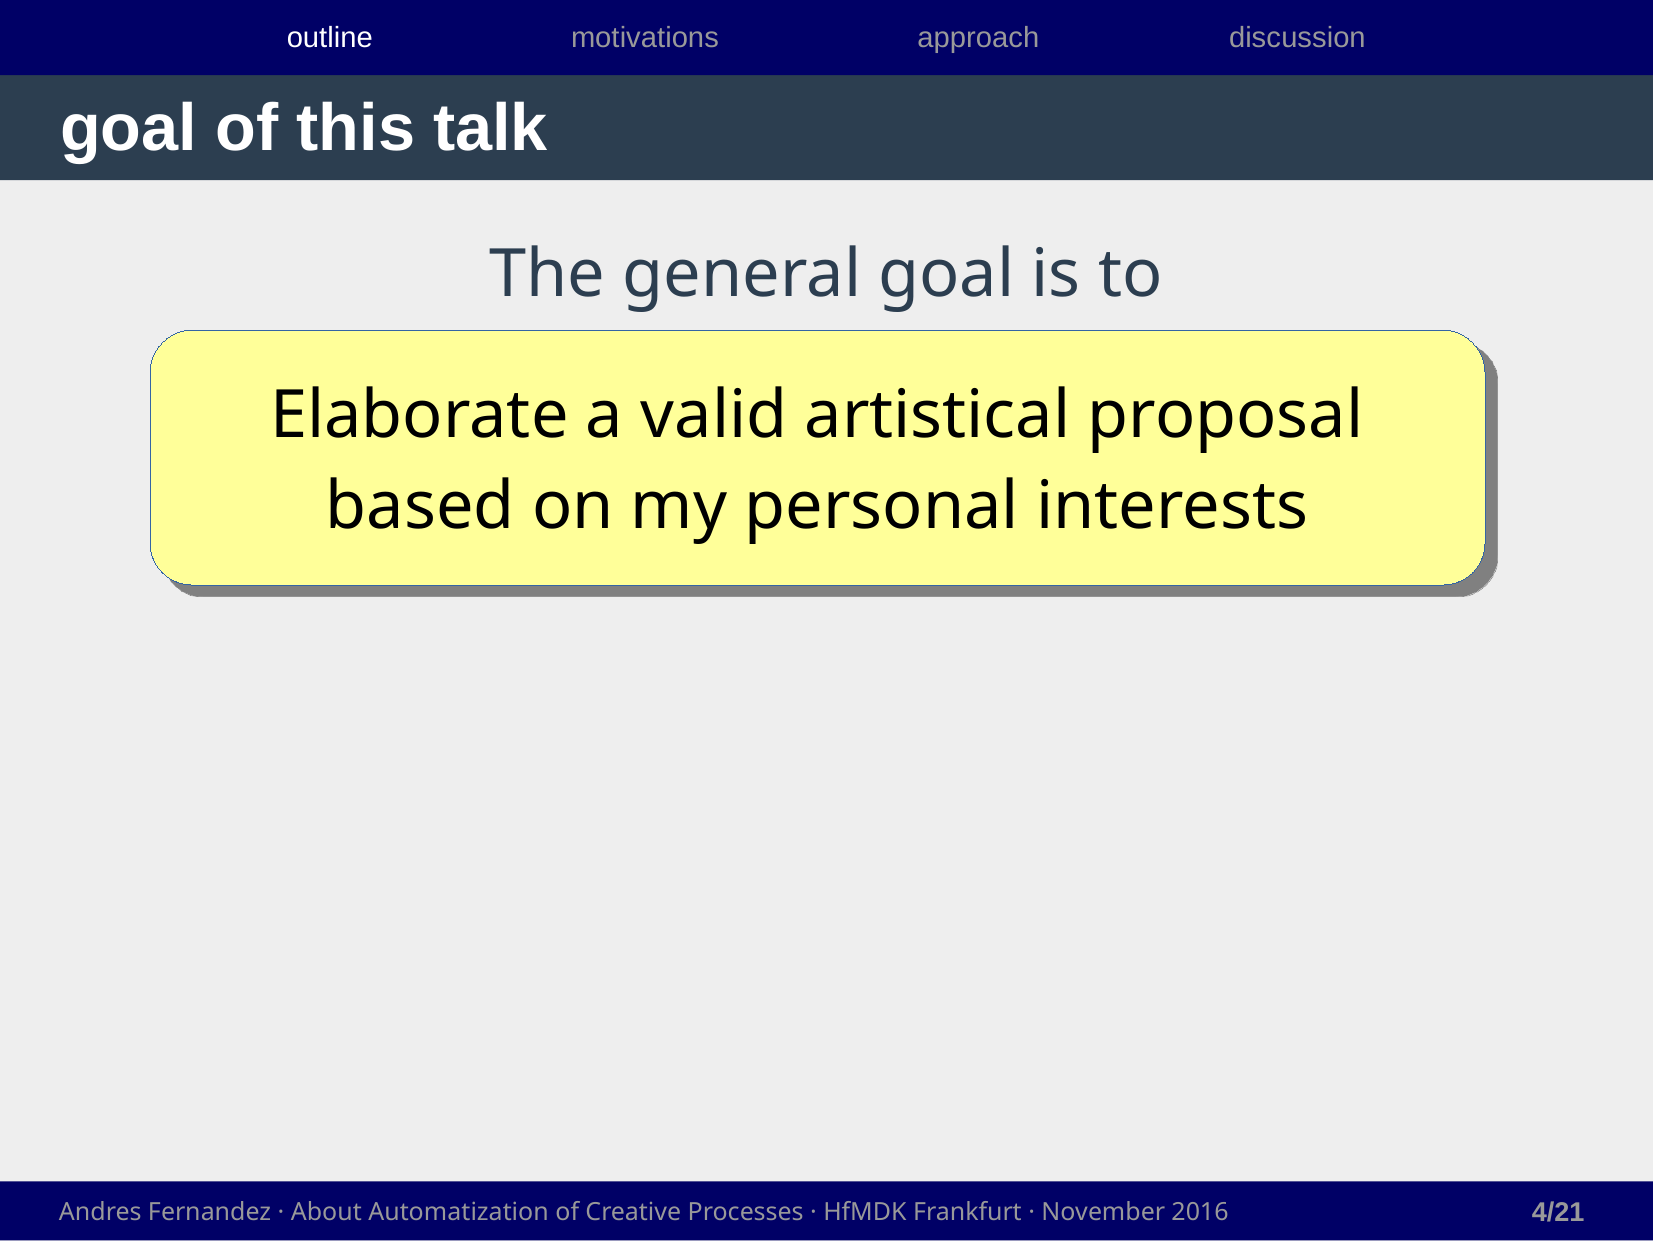

outline motivations approach discussion
# goal of this talk
The general goal is to
Elaborate a valid artistical proposal
based on my personal interests